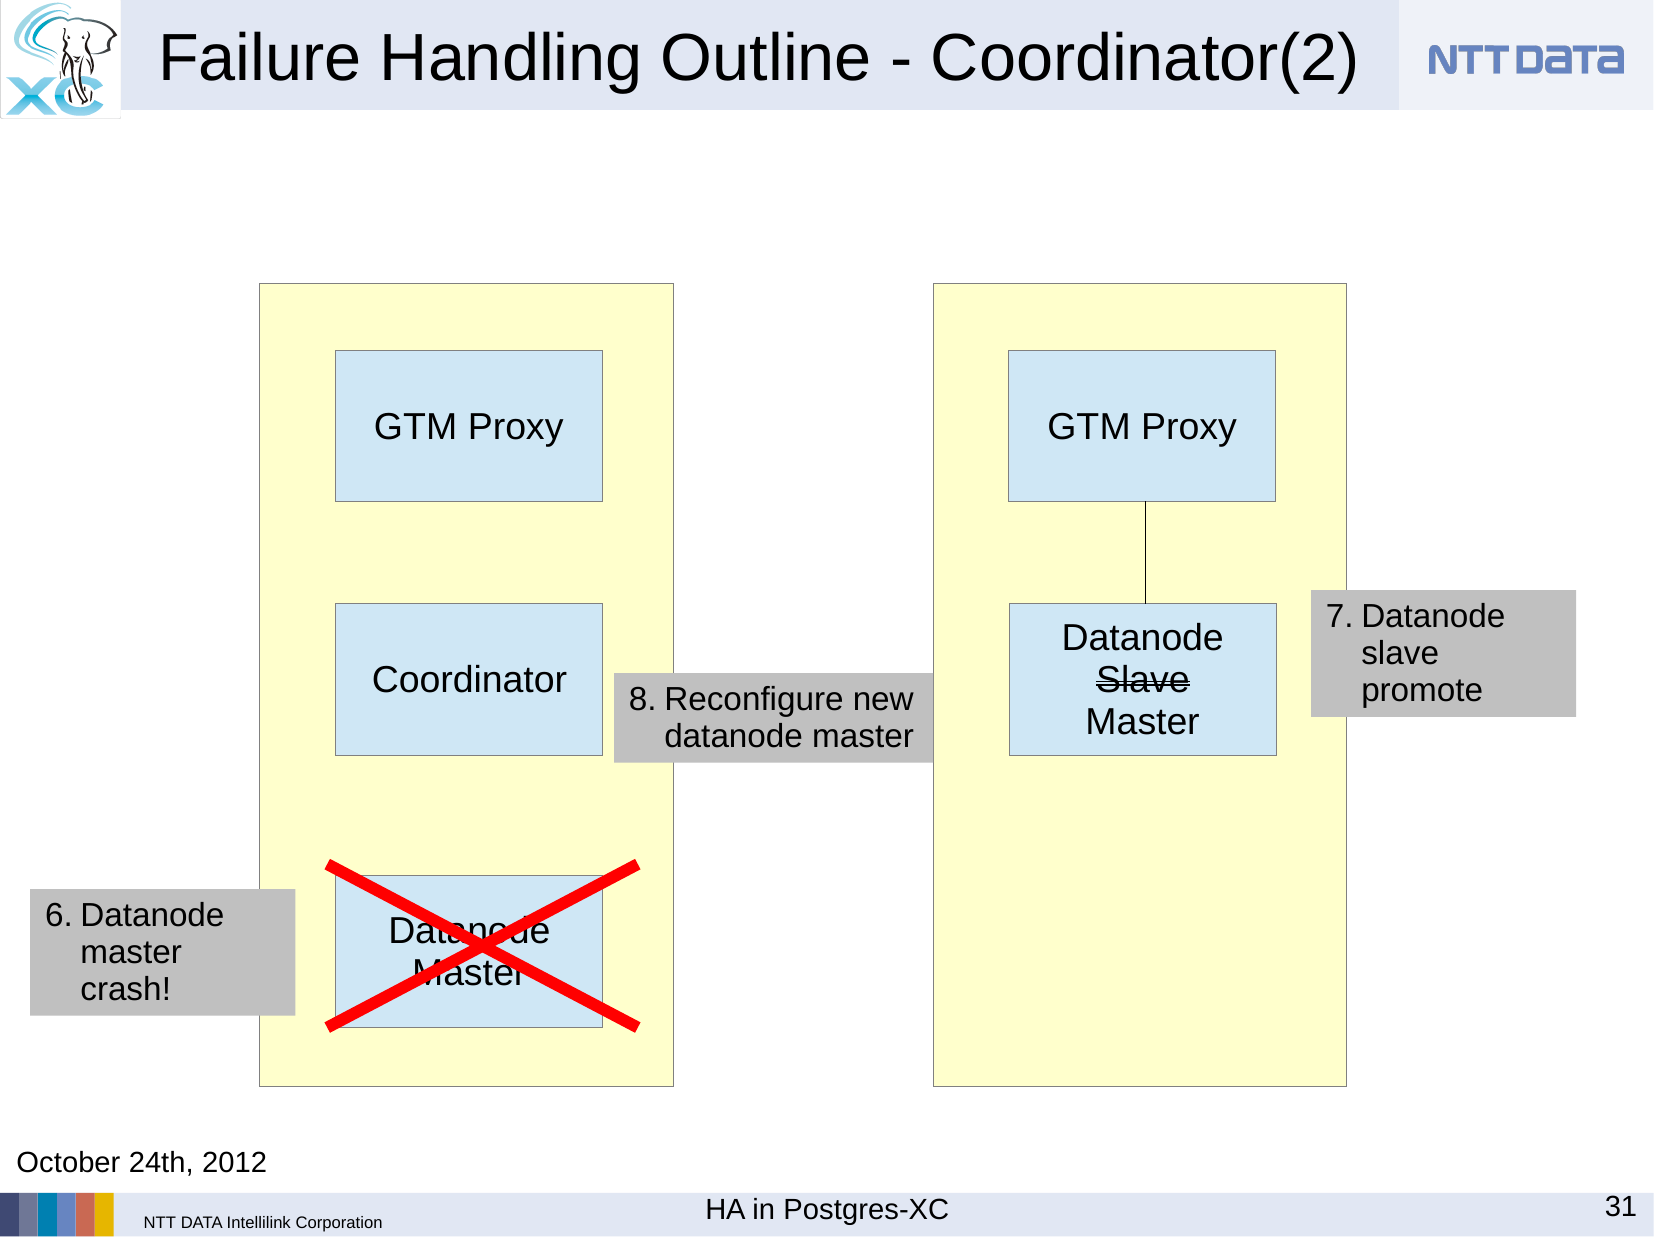

# Failure Handling Outline - Coordinator(2)
GTM Proxy
GTM Proxy
Datanode slave promote
Datanode
Slave
Master
Coordinator
Reconfigure new datanode master
Datanode
Master
Datanode master crash!
October 24th, 2012
31
HA in Postgres-XC